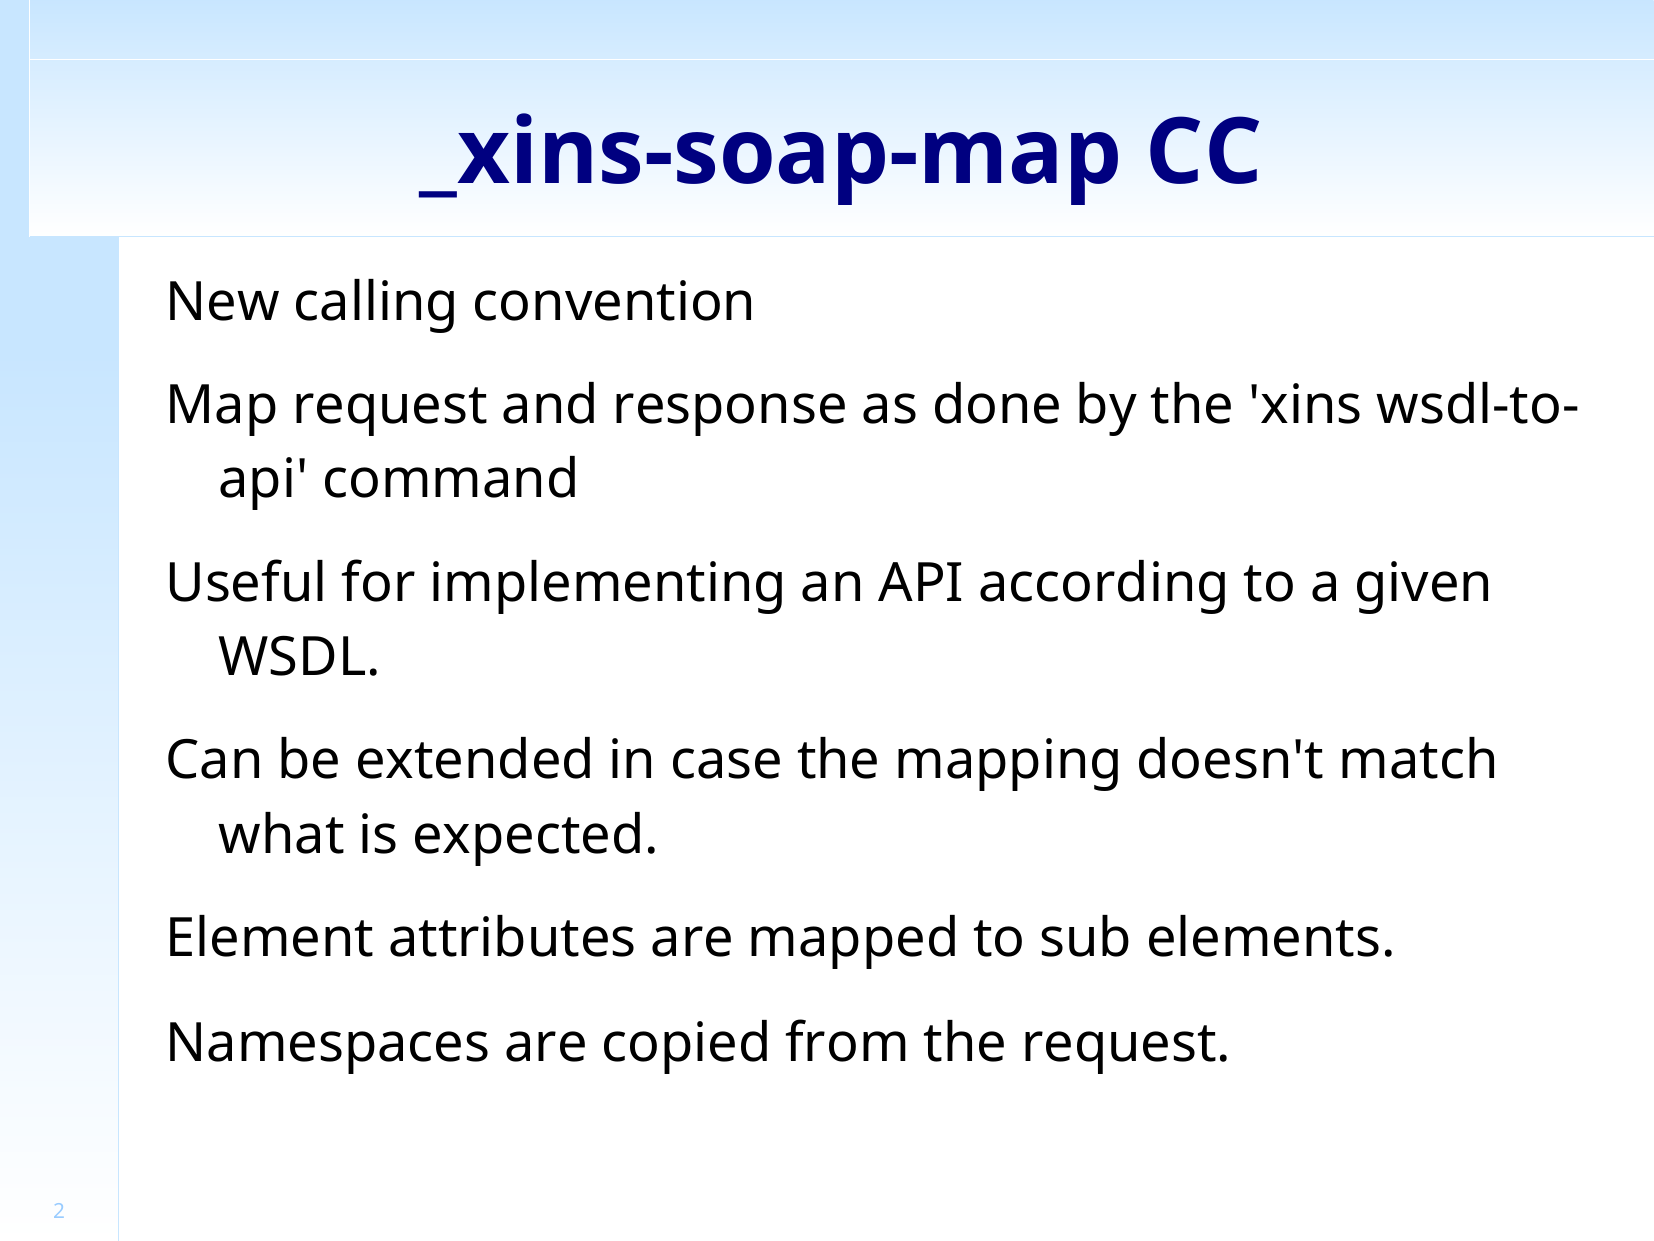

# _xins-soap-map CC
New calling convention
Map request and response as done by the 'xins wsdl-to-api' command
Useful for implementing an API according to a given WSDL.
Can be extended in case the mapping doesn't match what is expected.
Element attributes are mapped to sub elements.
Namespaces are copied from the request.